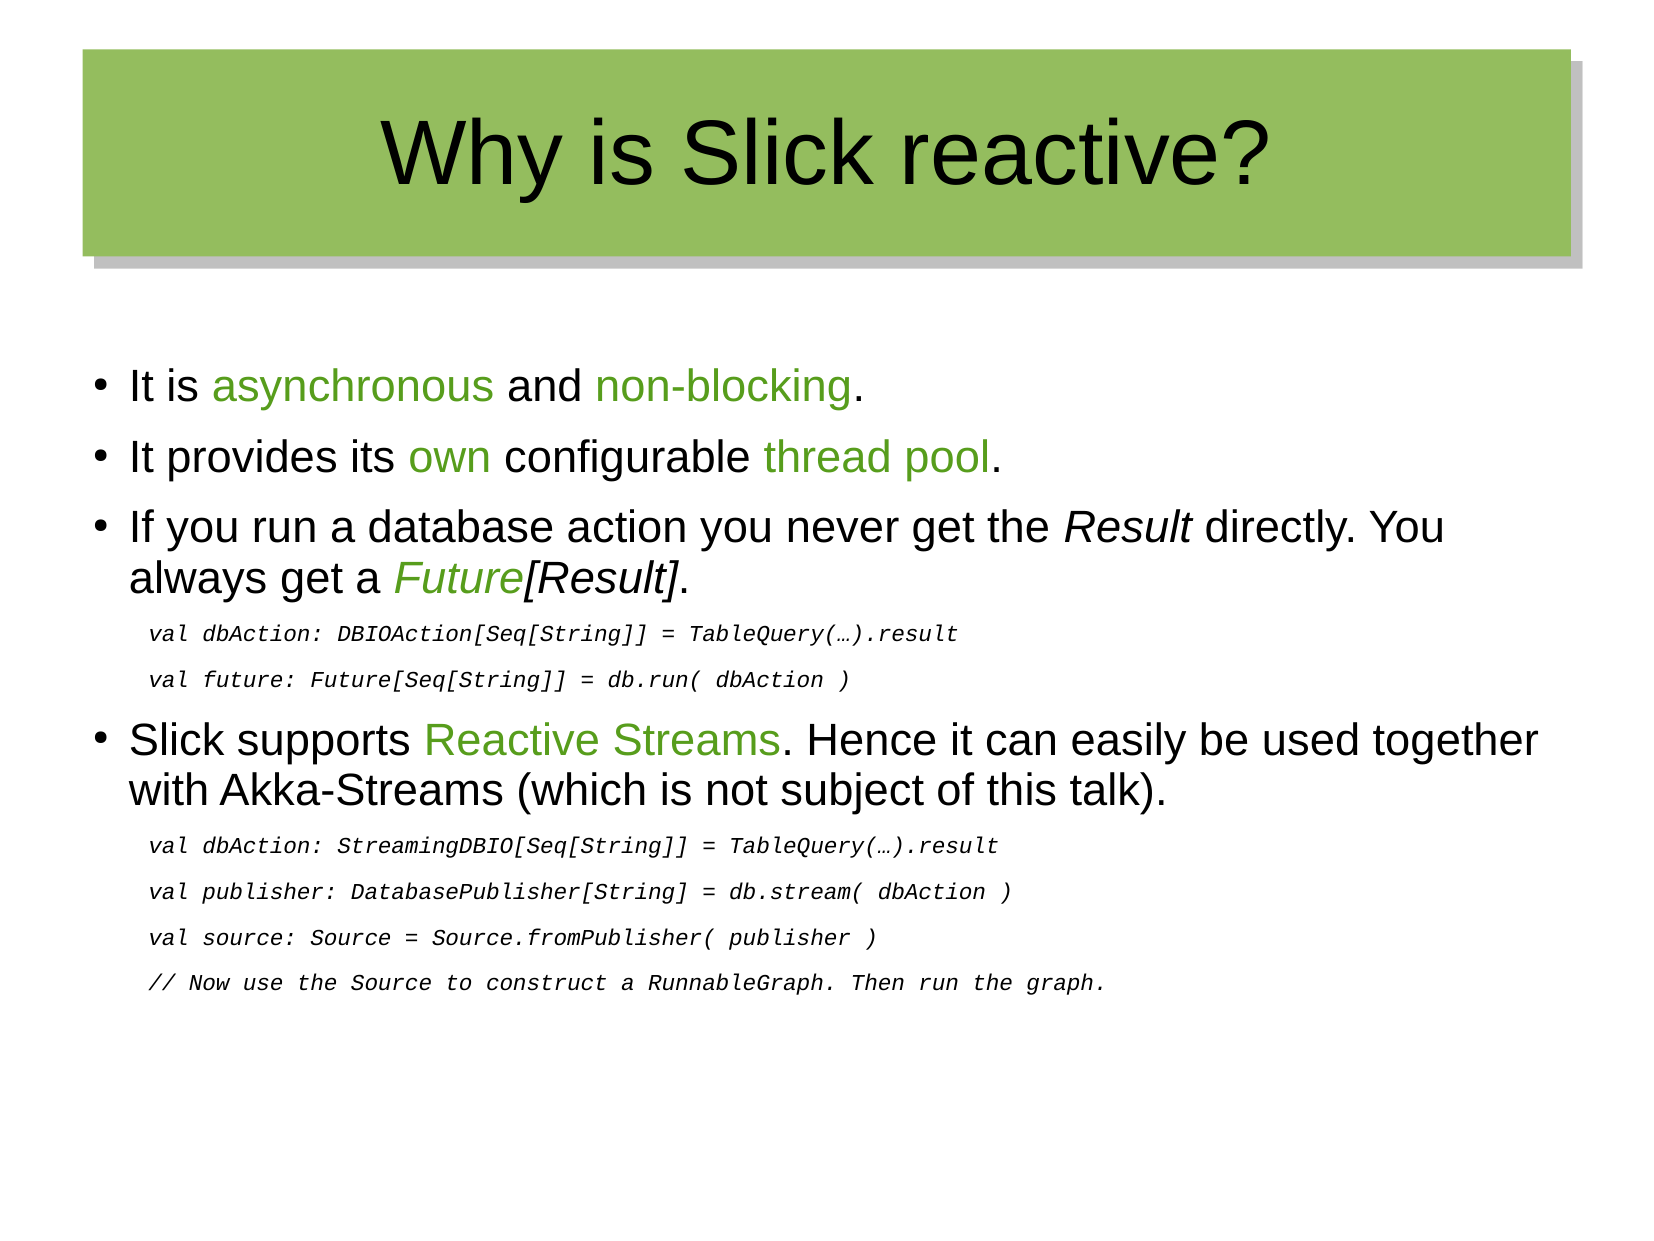

# Why is Slick reactive?
It is asynchronous and non-blocking.
It provides its own configurable thread pool.
If you run a database action you never get the Result directly. You always get a Future[Result].
 val dbAction: DBIOAction[Seq[String]] = TableQuery(…).result
 val future: Future[Seq[String]] = db.run( dbAction )
Slick supports Reactive Streams. Hence it can easily be used together with Akka-Streams (which is not subject of this talk).
 val dbAction: StreamingDBIO[Seq[String]] = TableQuery(…).result
 val publisher: DatabasePublisher[String] = db.stream( dbAction )
 val source: Source = Source.fromPublisher( publisher )
 // Now use the Source to construct a RunnableGraph. Then run the graph.